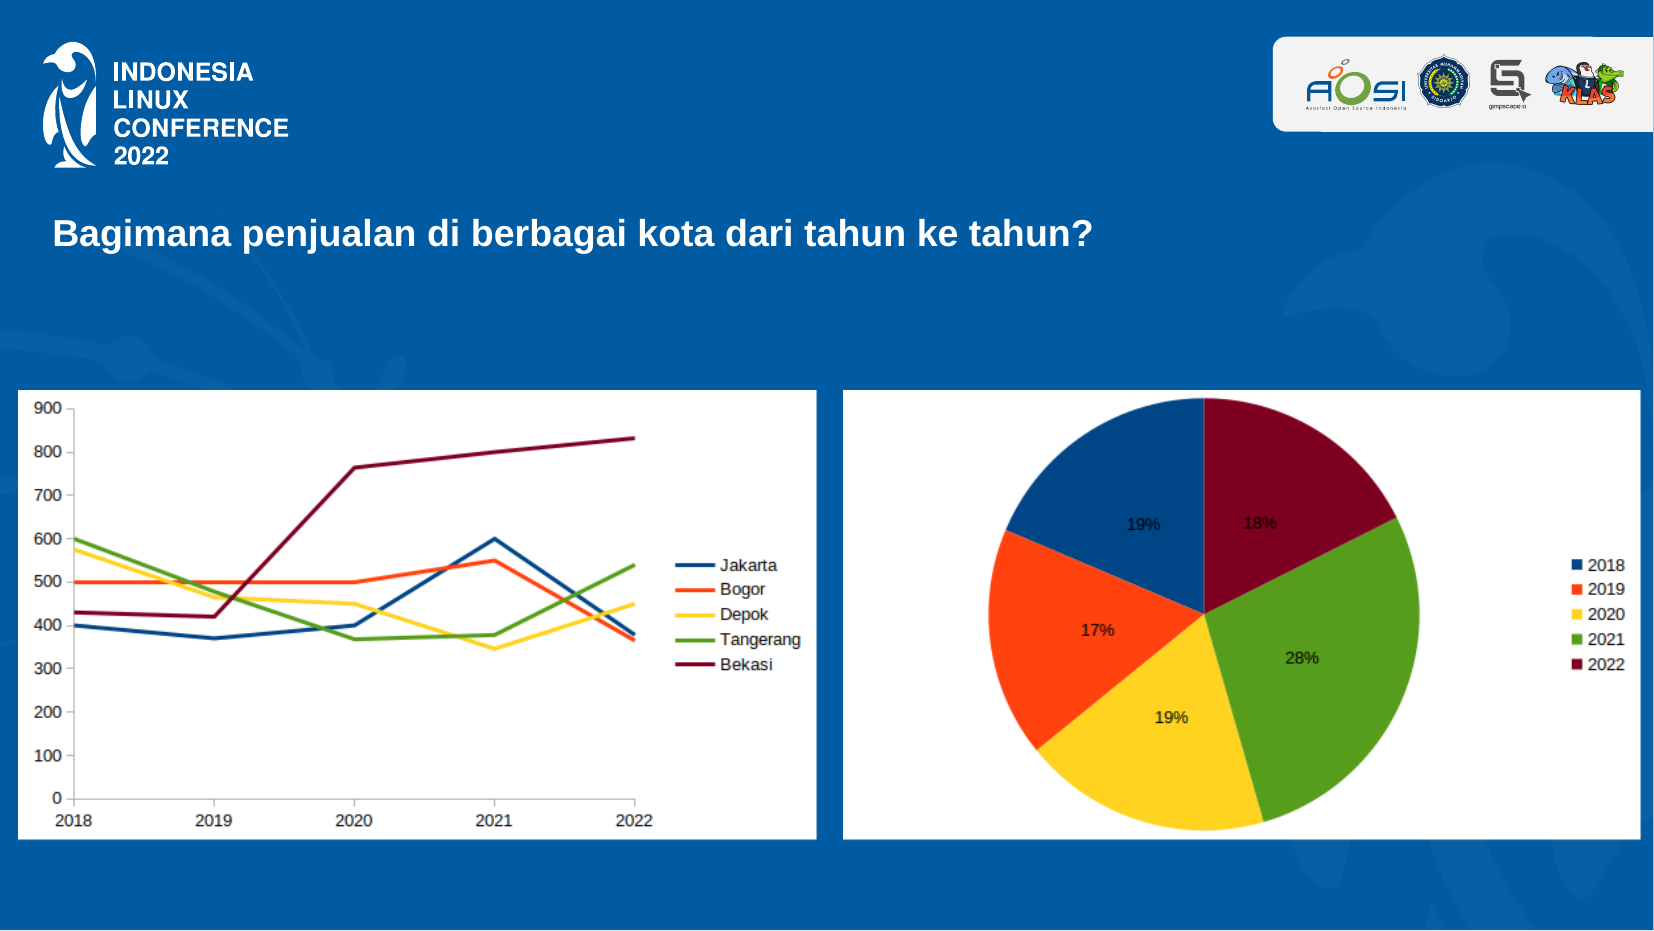

Bagimana penjualan di berbagai kota dari tahun ke tahun?